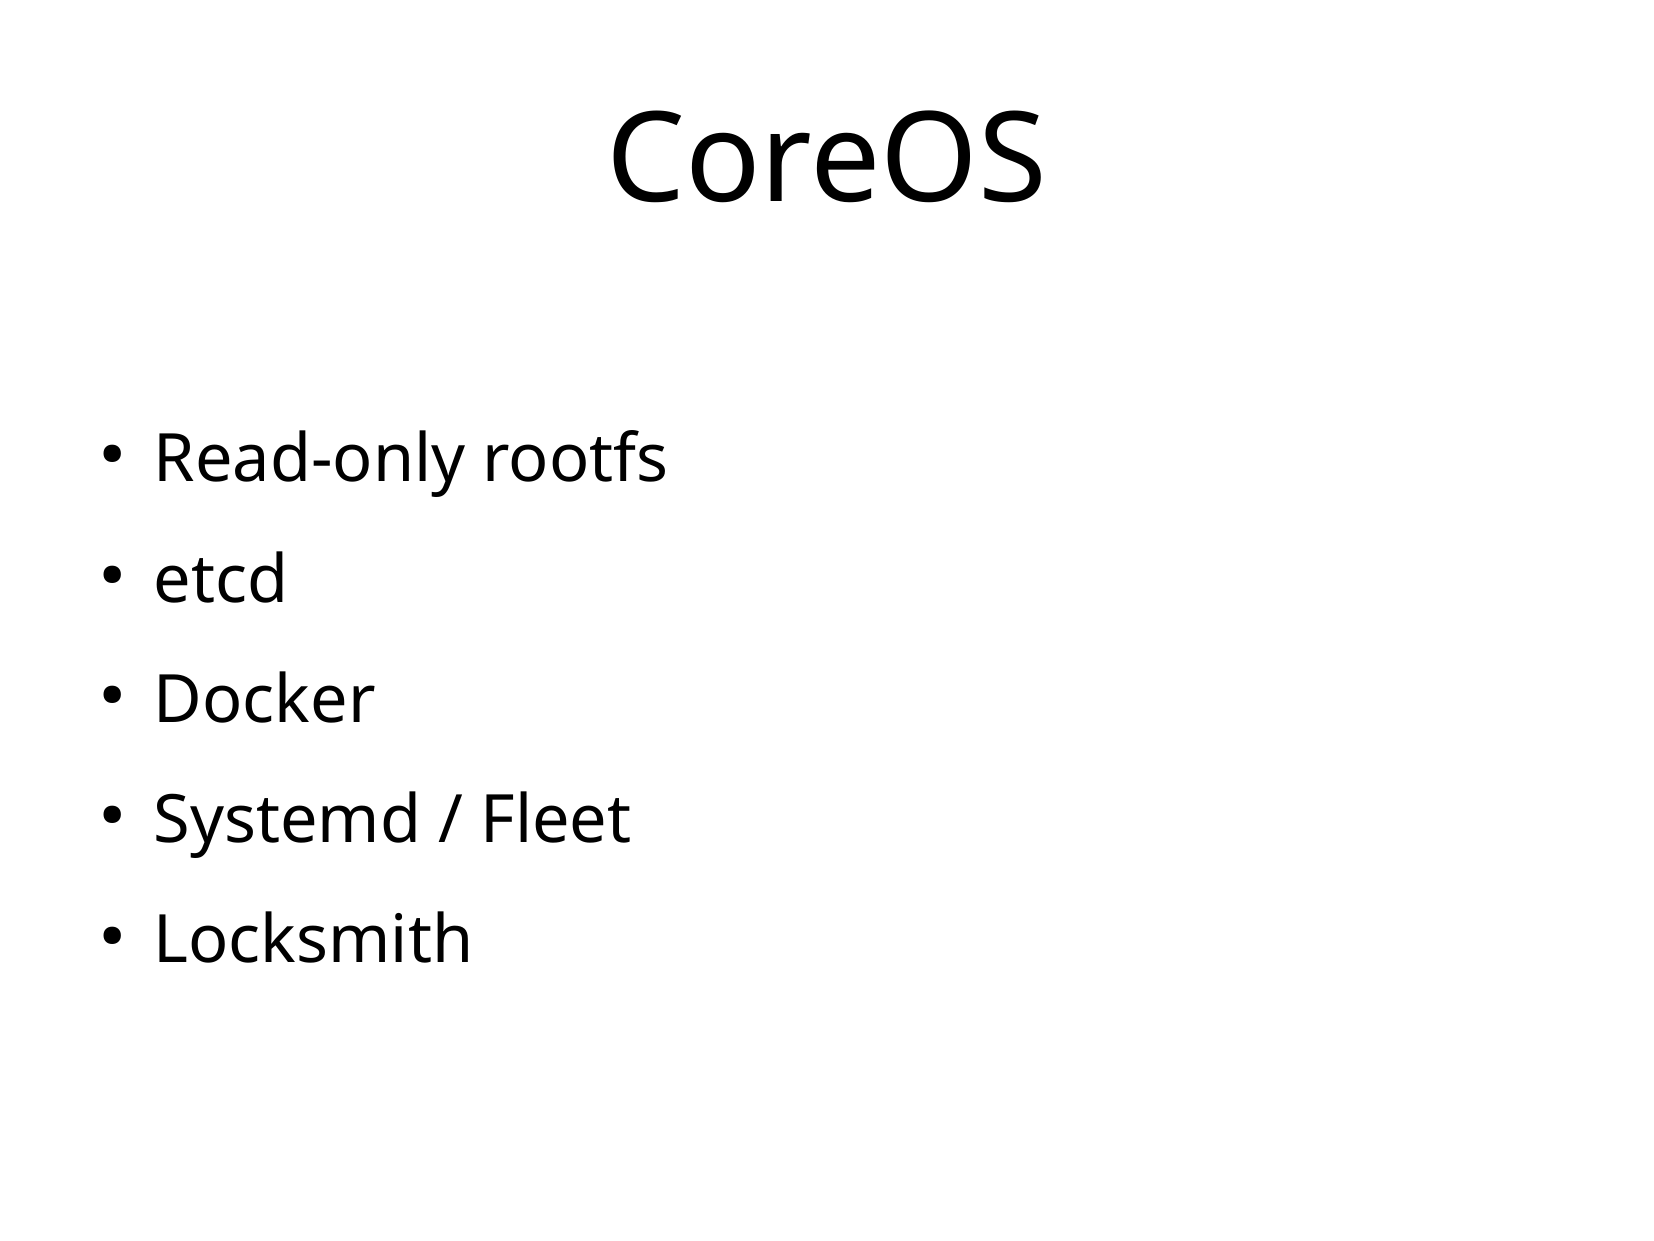

# CoreOS
Read-only rootfs
etcd
Docker
Systemd / Fleet
Locksmith